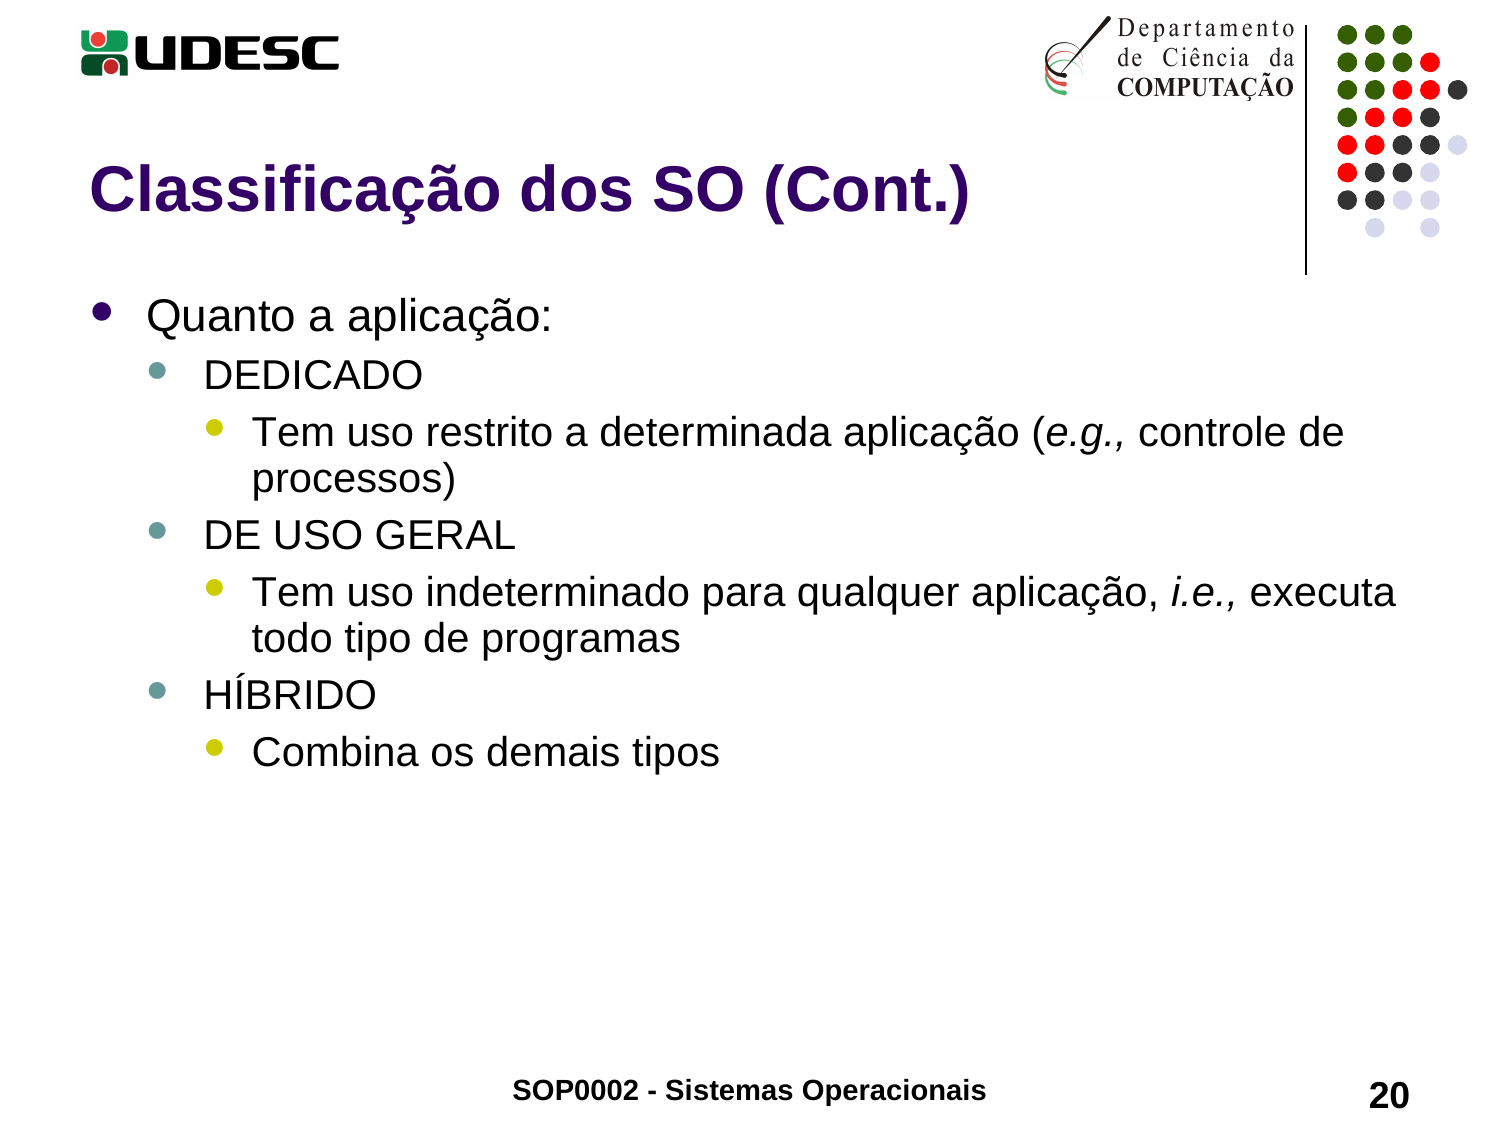

# Classificação dos SO (Cont.)
Quanto a aplicação:
DEDICADO
Tem uso restrito a determinada aplicação (e.g., controle de processos)
DE USO GERAL
Tem uso indeterminado para qualquer aplicação, i.e., executa todo tipo de programas
HÍBRIDO
Combina os demais tipos
20